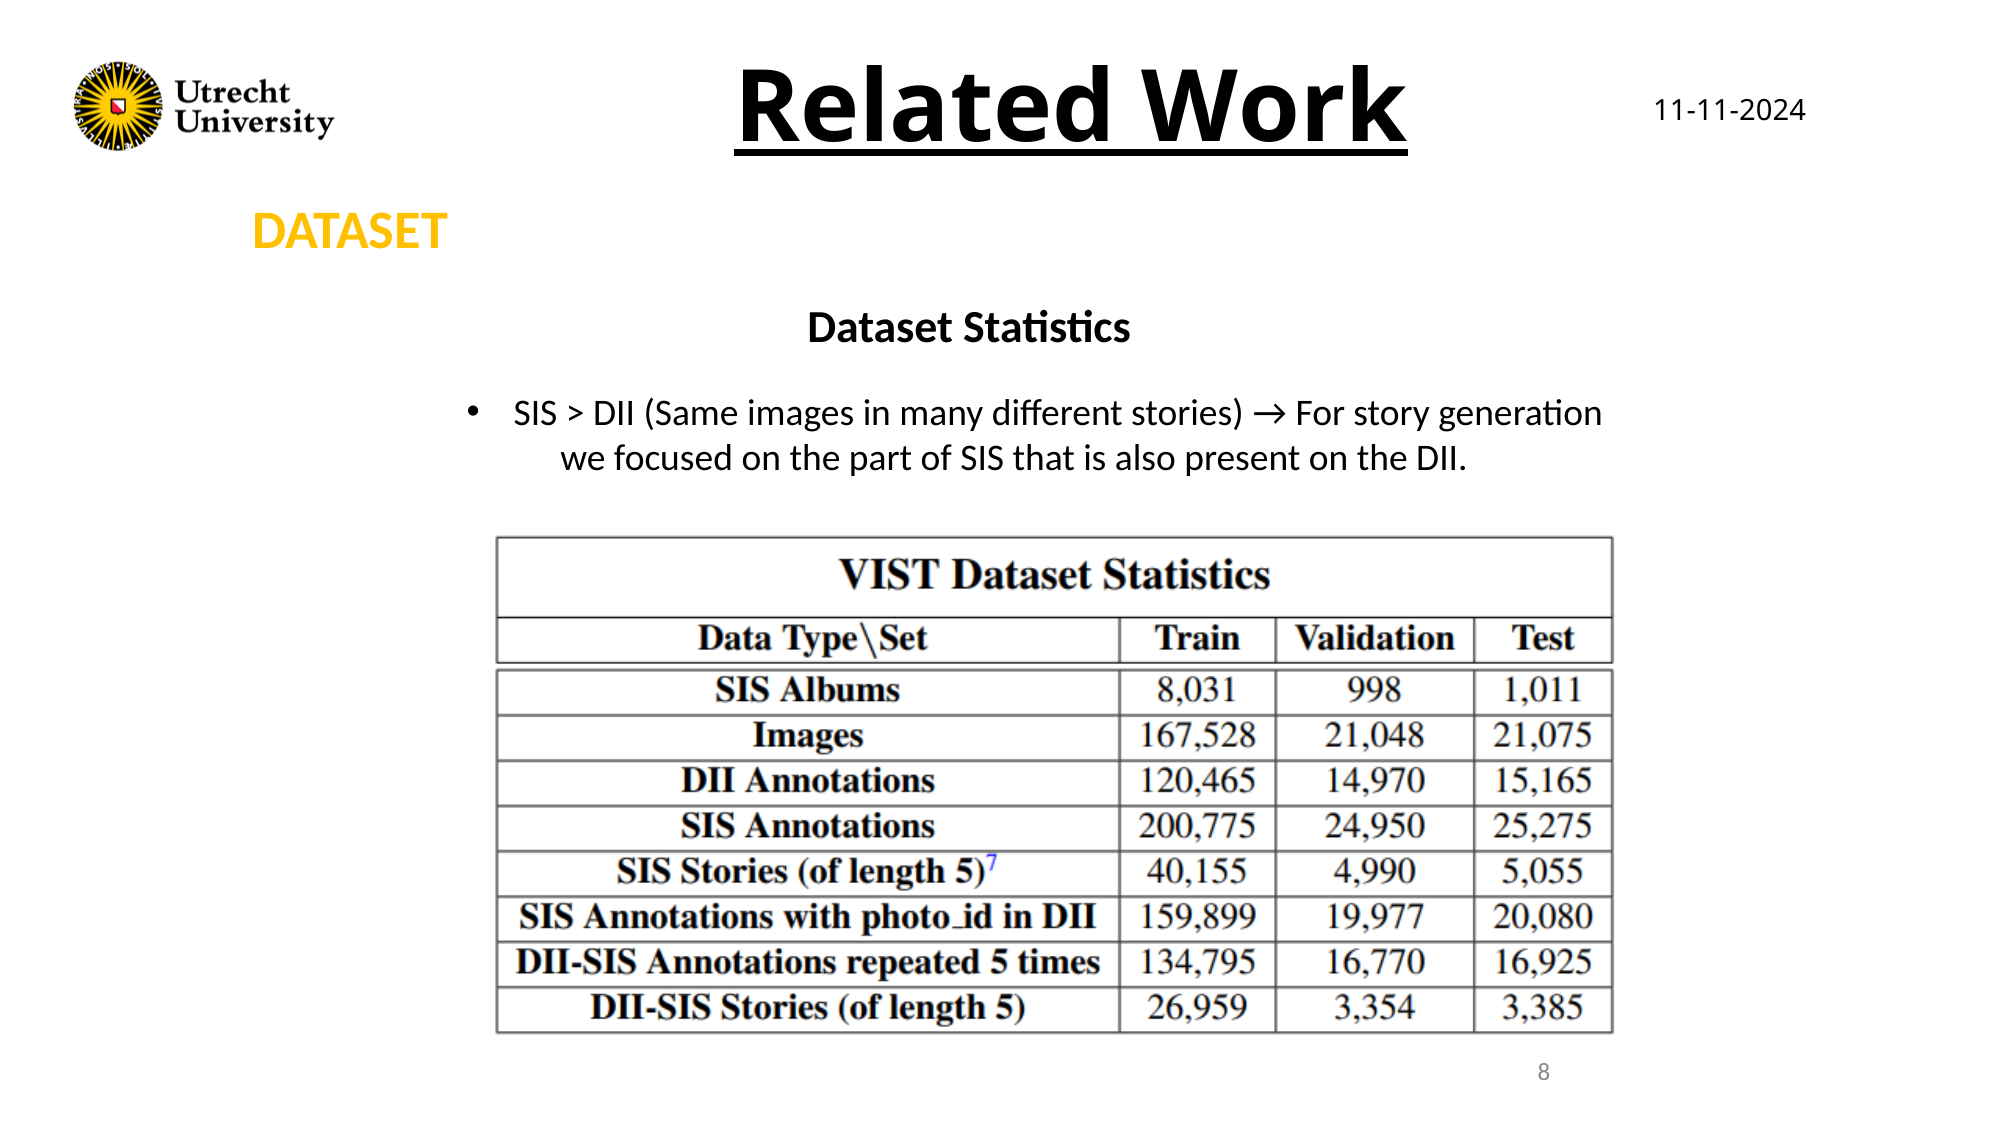

Related Work
11-11-2024
DATASET
Dataset Statistics
SIS > DII (Same images in many different stories) → For story generation we focused on the part of SIS that is also present on the DII.
1